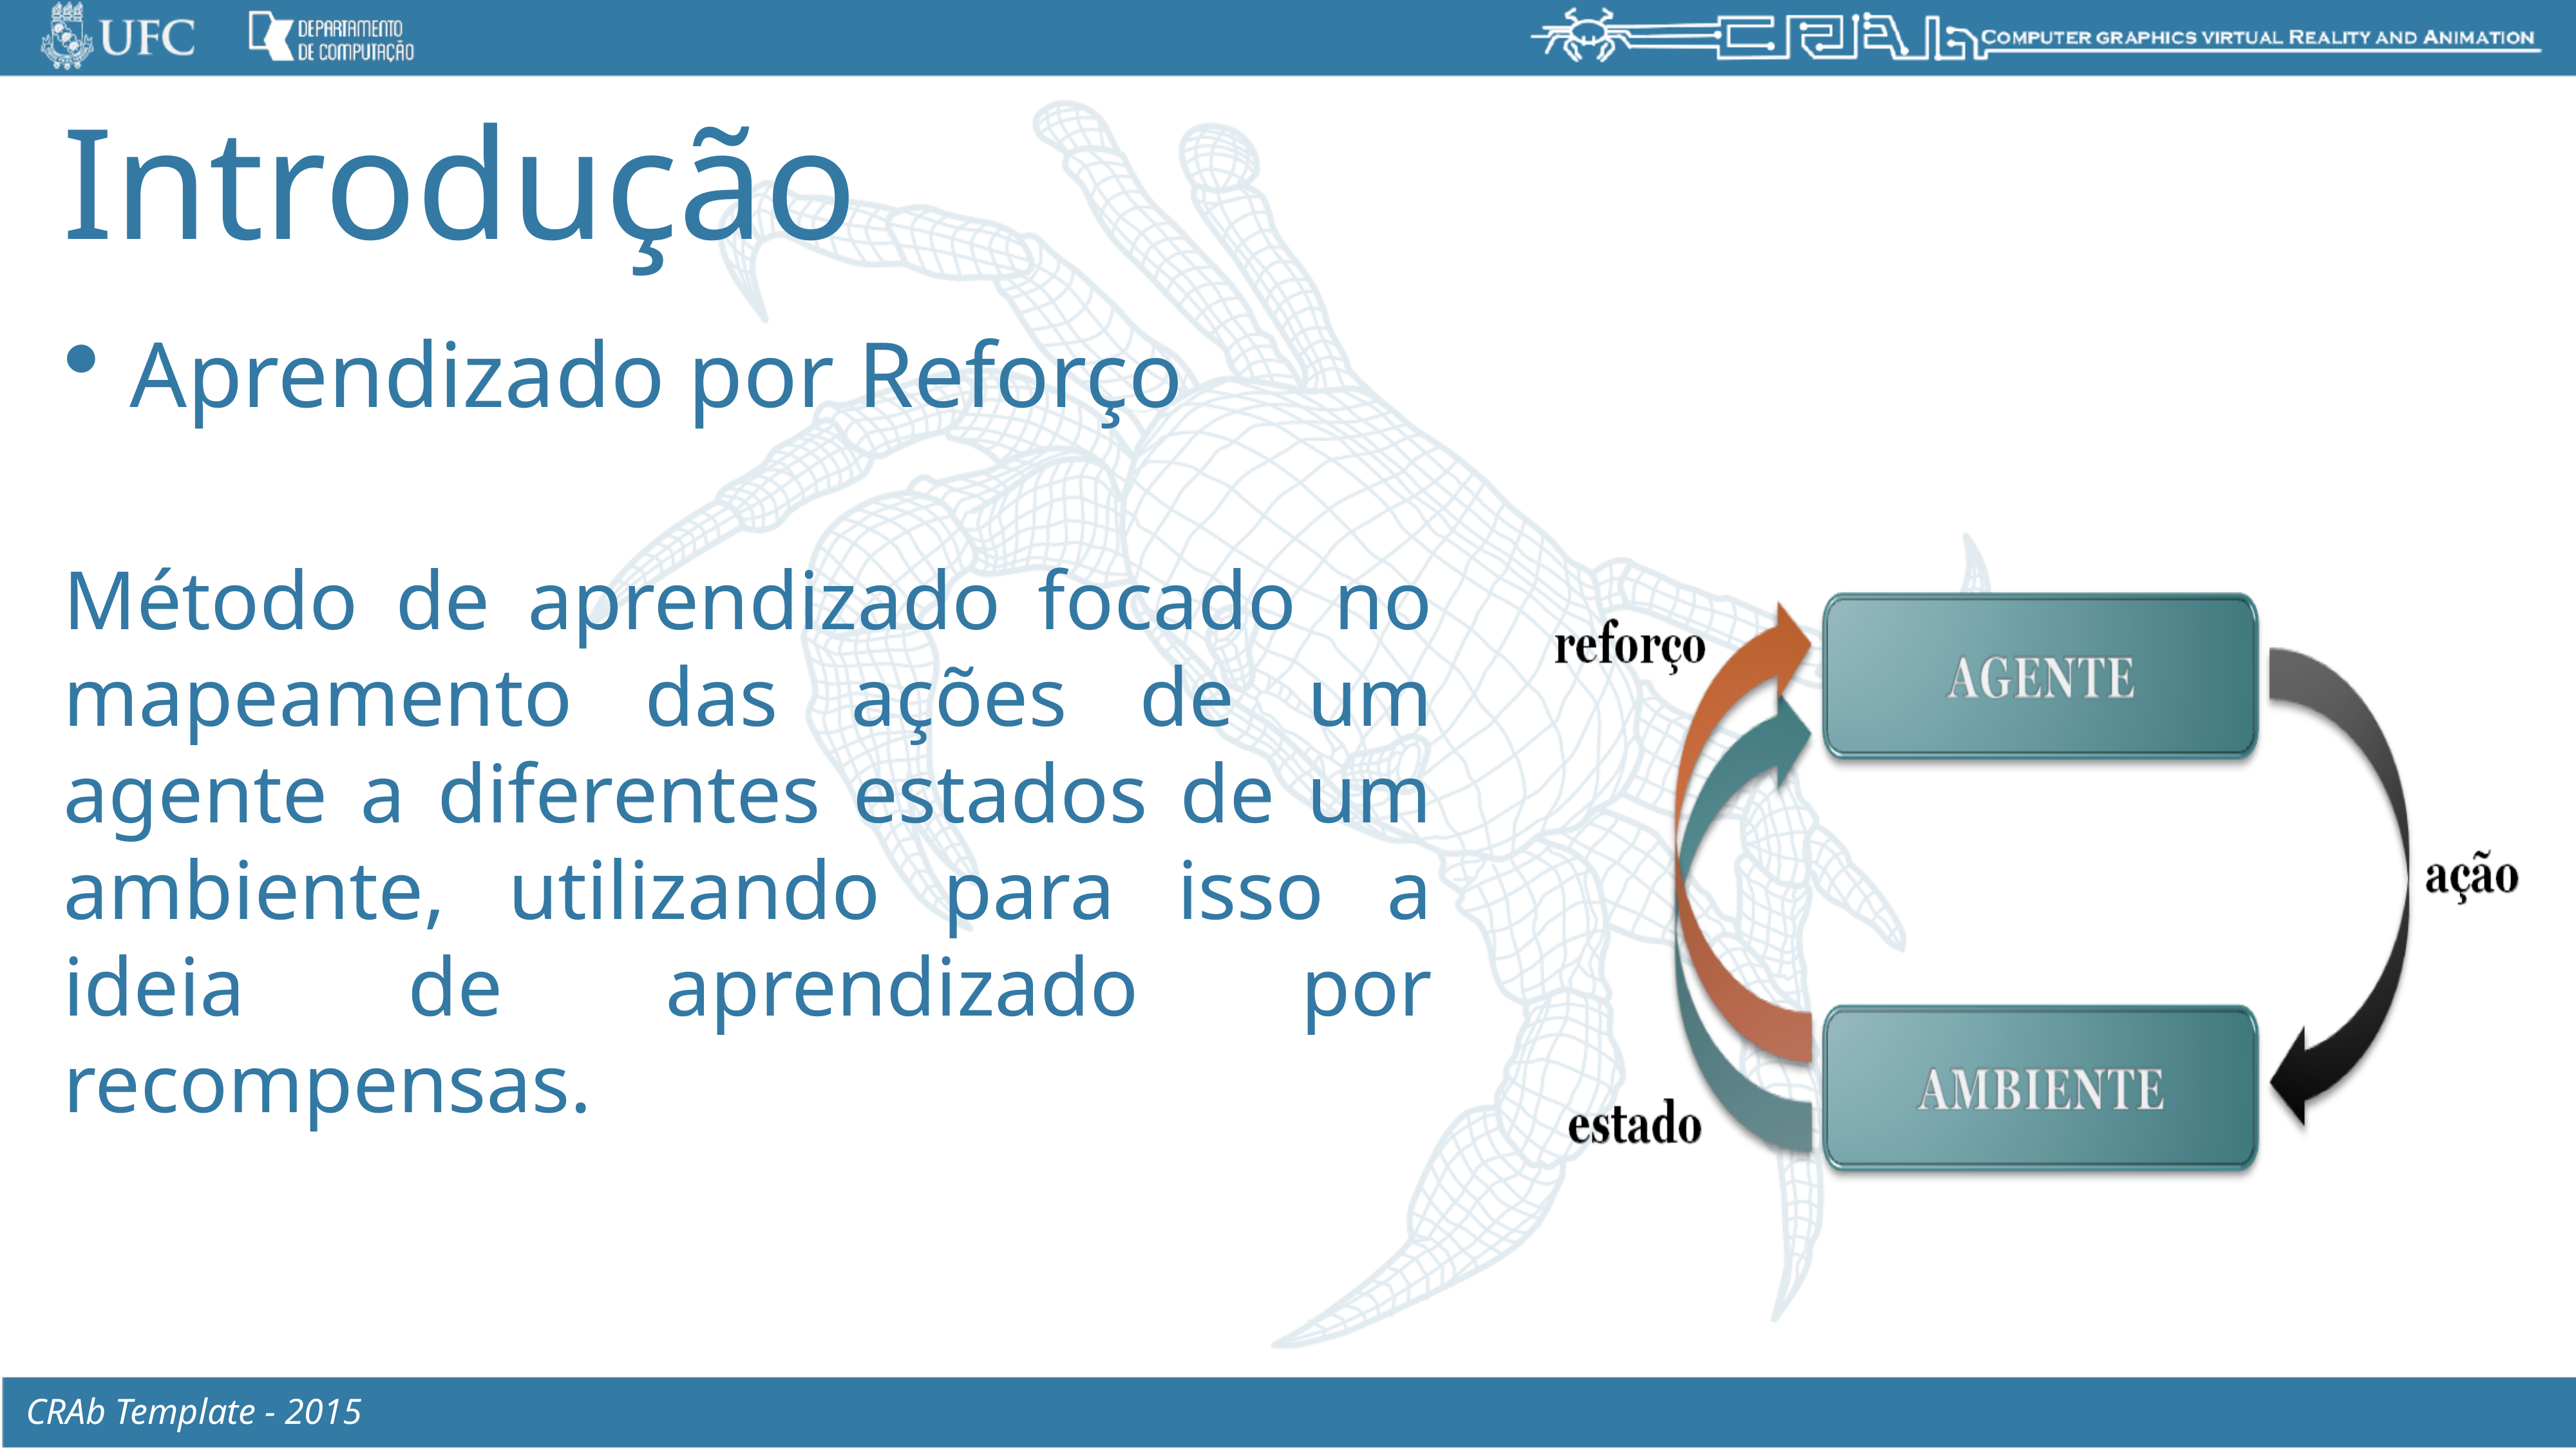

# Introdução
Aprendizado por Reforço
Método de aprendizado focado no mapeamento das ações de um agente a diferentes estados de um ambiente, utilizando para isso a ideia de aprendizado por recompensas.